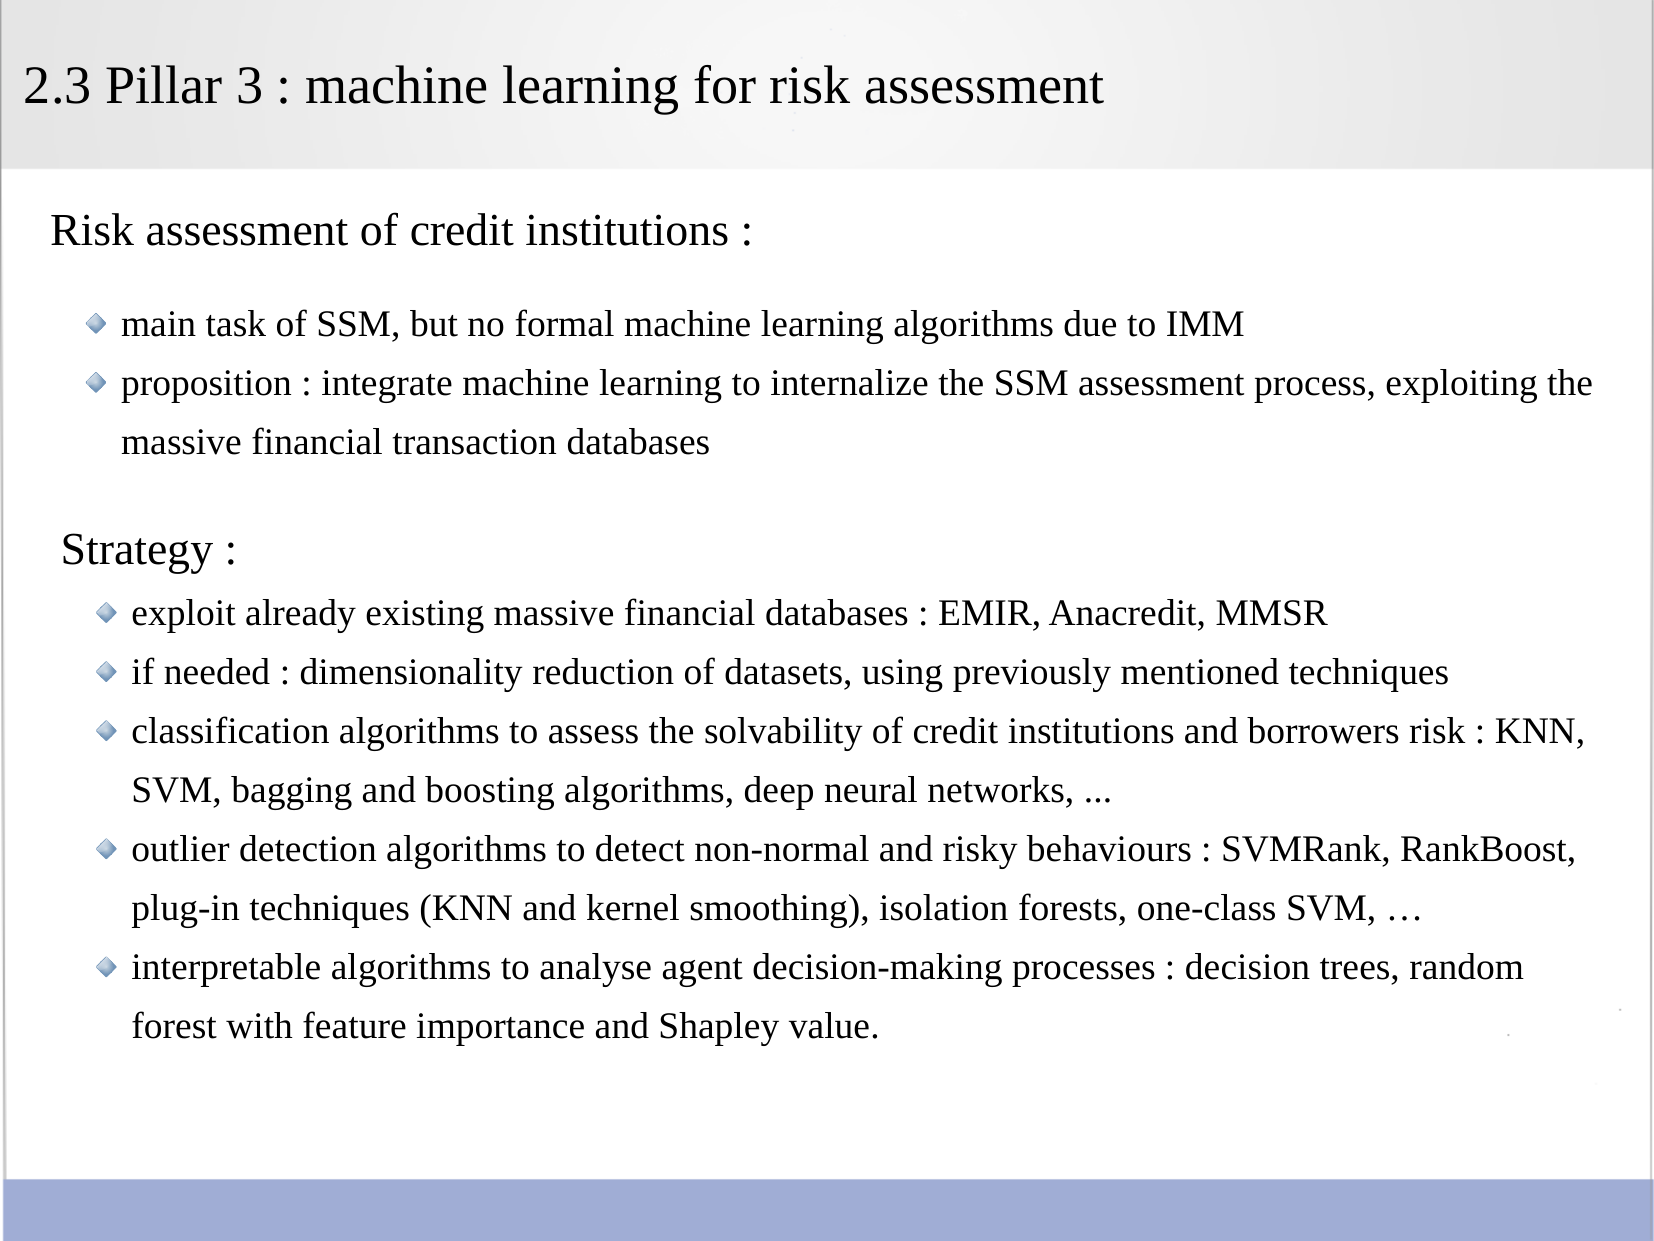

2.3 Pillar 3 : machine learning for risk assessment
Risk assessment of credit institutions :
main task of SSM, but no formal machine learning algorithms due to IMM
proposition : integrate machine learning to internalize the SSM assessment process, exploiting the massive financial transaction databases
Strategy :
exploit already existing massive financial databases : EMIR, Anacredit, MMSR
if needed : dimensionality reduction of datasets, using previously mentioned techniques
classification algorithms to assess the solvability of credit institutions and borrowers risk : KNN, SVM, bagging and boosting algorithms, deep neural networks, ...
outlier detection algorithms to detect non-normal and risky behaviours : SVMRank, RankBoost, plug-in techniques (KNN and kernel smoothing), isolation forests, one-class SVM, …
interpretable algorithms to analyse agent decision-making processes : decision trees, random forest with feature importance and Shapley value.